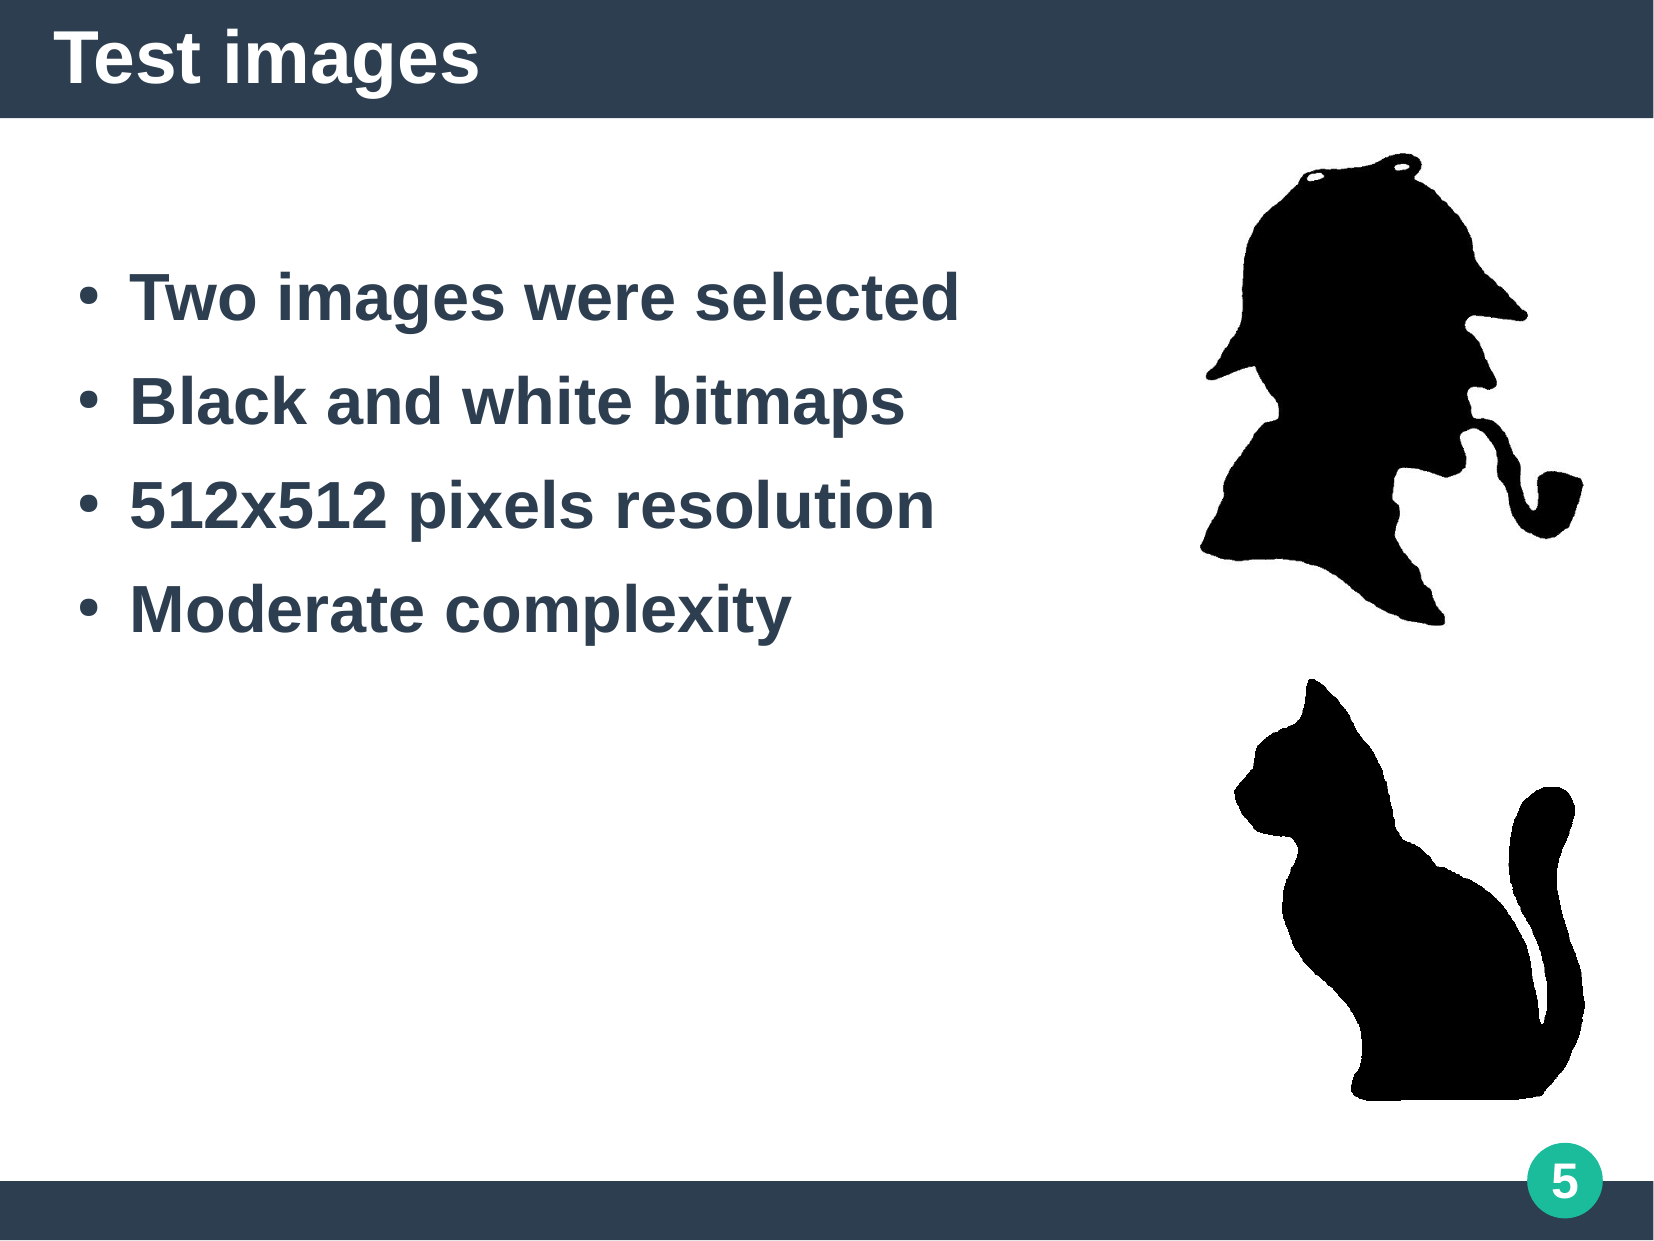

# Test images
Two images were selected
Black and white bitmaps
512x512 pixels resolution
Moderate complexity